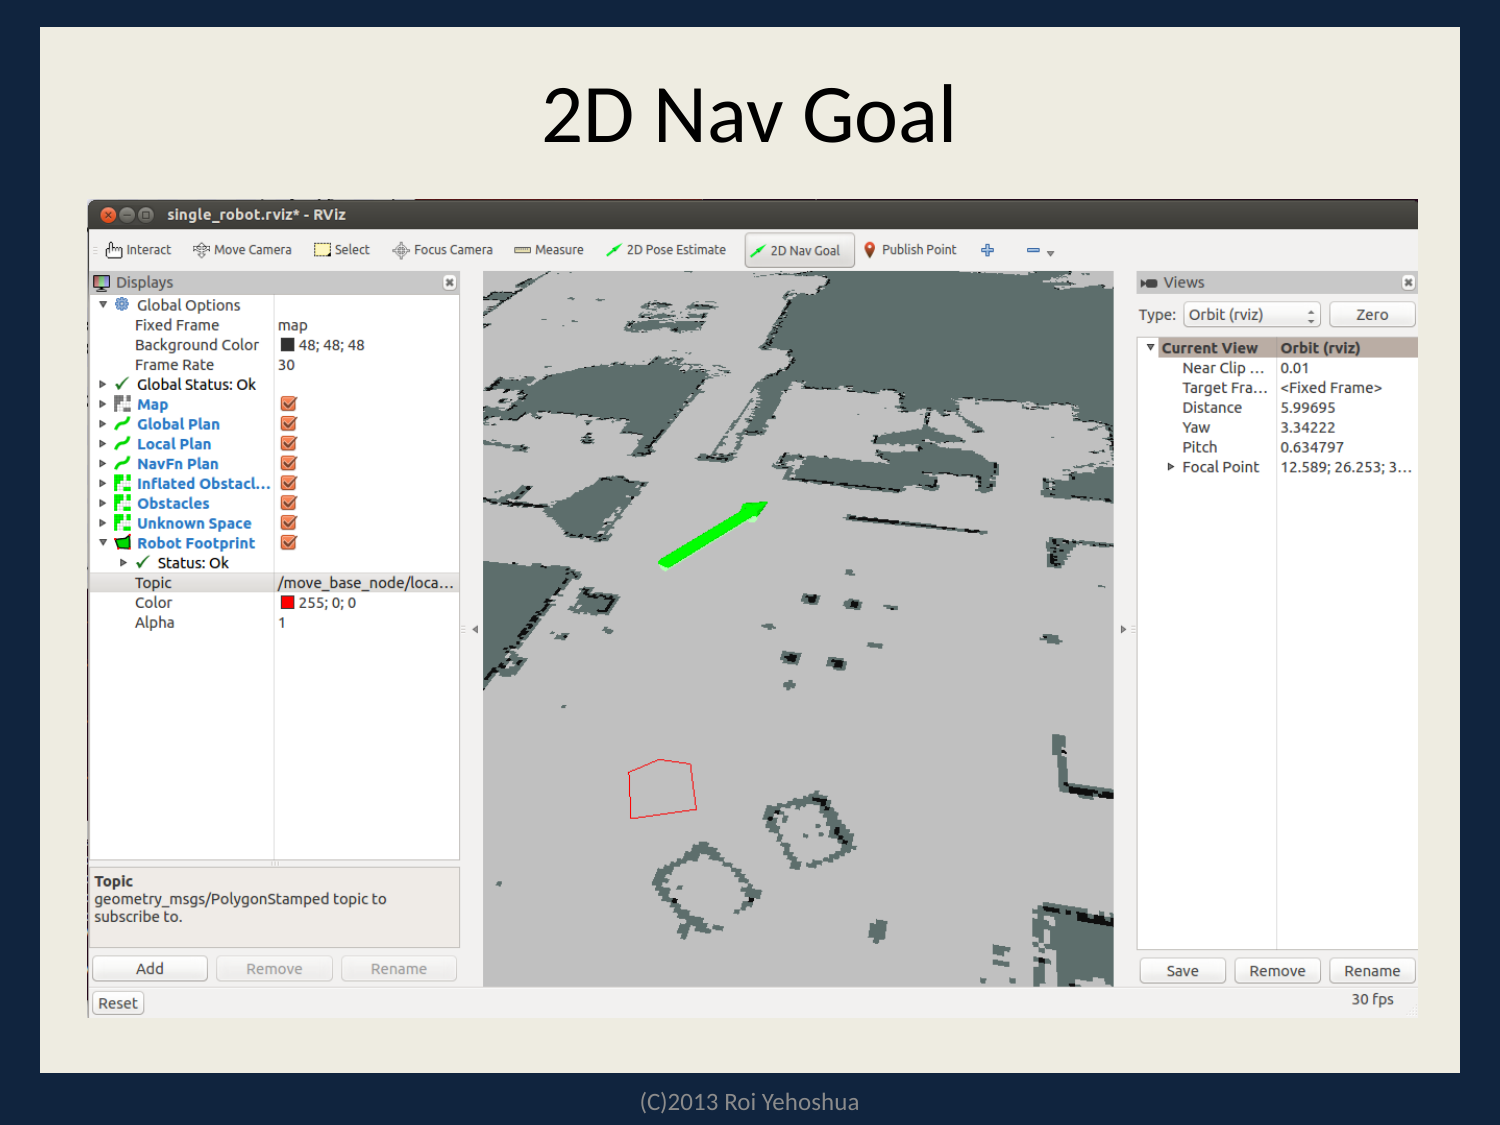

# 2D Nav Goal
(C)2013 Roi Yehoshua